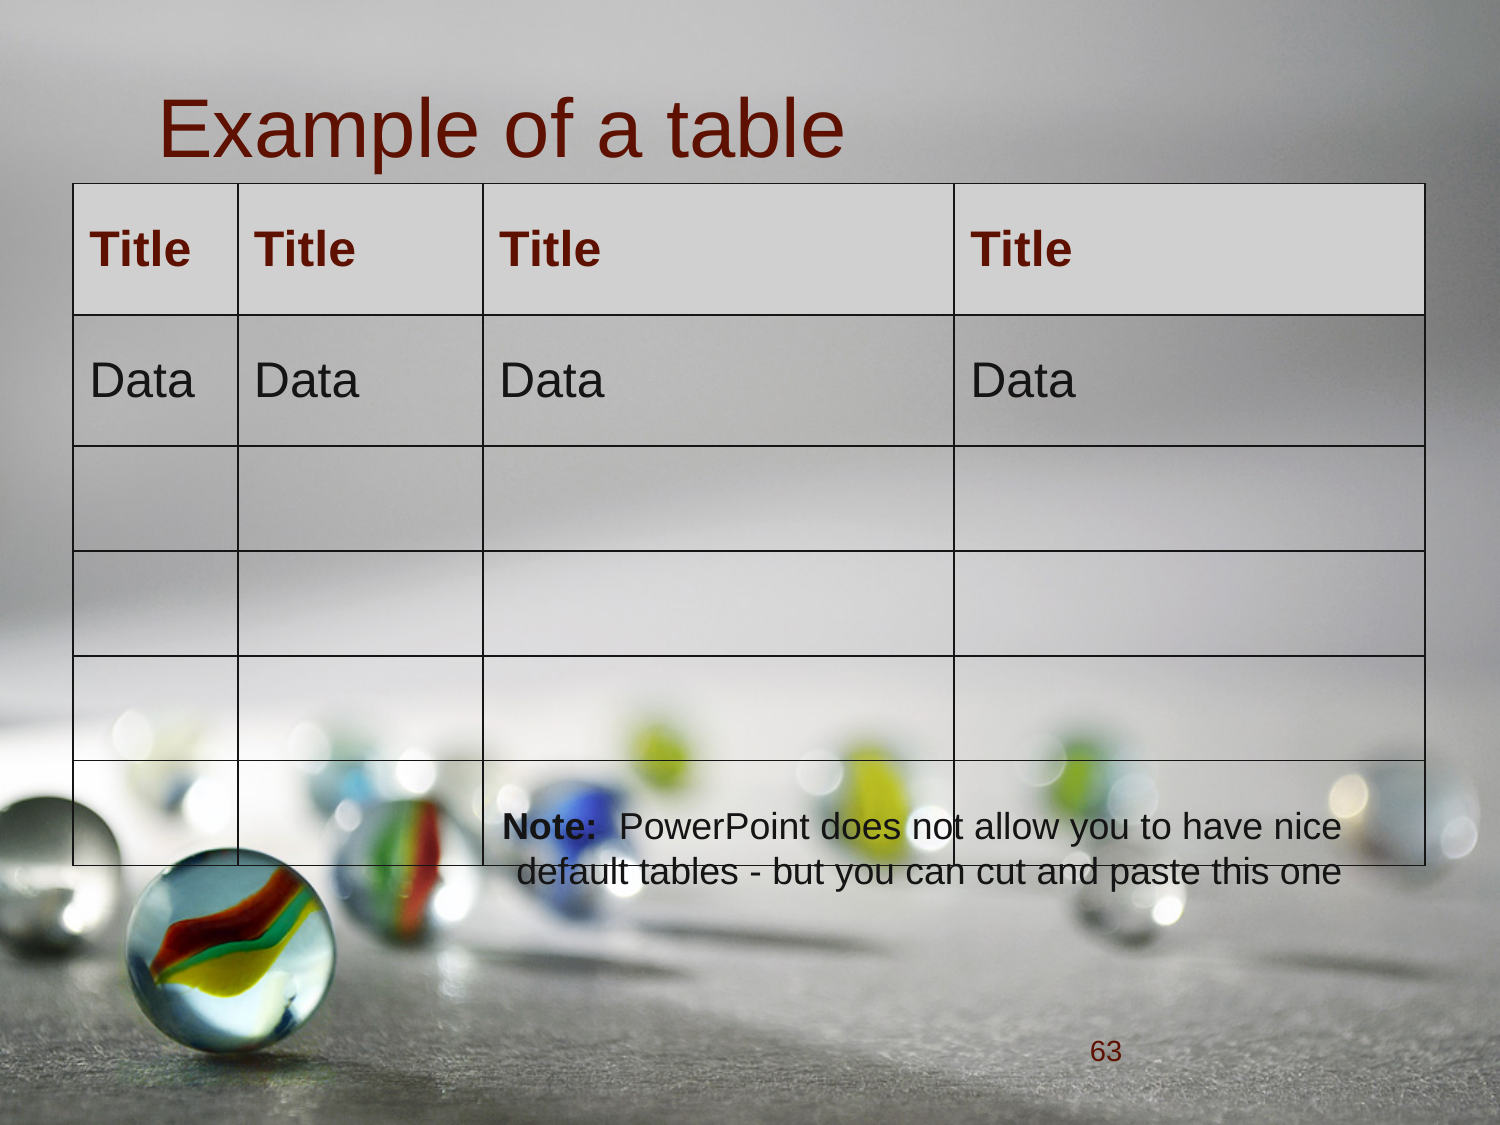

# Example of a table
| Title | Title | Title | Title |
| --- | --- | --- | --- |
| Data | Data | Data | Data |
| | | | |
| | | | |
| | | | |
| | | | |
Note: PowerPoint does not allow you to have nice default tables - but you can cut and paste this one
Tallinn, 01.01.2016
63